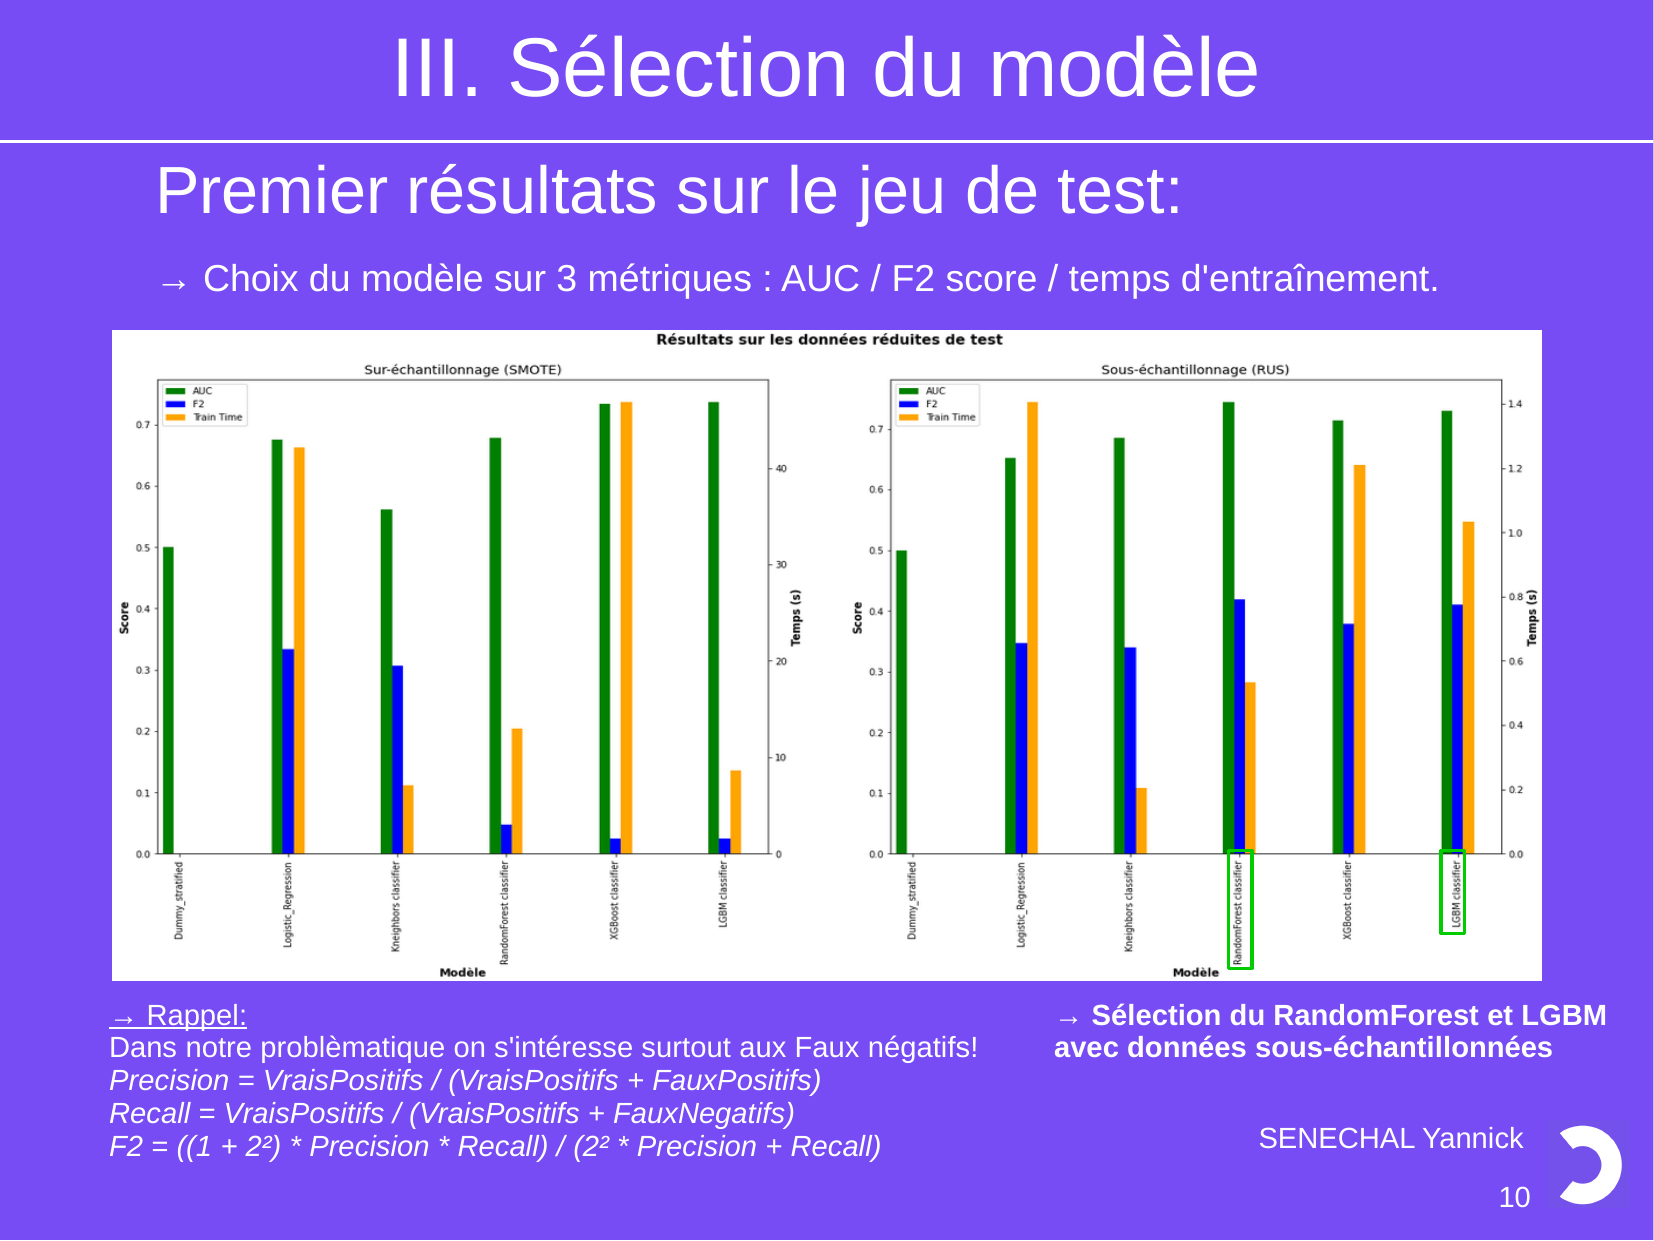

# III. Sélection du modèle
Premier résultats sur le jeu de test:
→ Choix du modèle sur 3 métriques : AUC / F2 score / temps d'entraînement.
→ Rappel:
Dans notre problèmatique on s'intéresse surtout aux Faux négatifs!
Precision = VraisPositifs / (VraisPositifs + FauxPositifs)
Recall = VraisPositifs / (VraisPositifs + FauxNegatifs)
F2 = ((1 + 2²) * Precision * Recall) / (2² * Precision + Recall)
→ Sélection du RandomForest et LGBM avec données sous-échantillonnées
SENECHAL Yannick
10